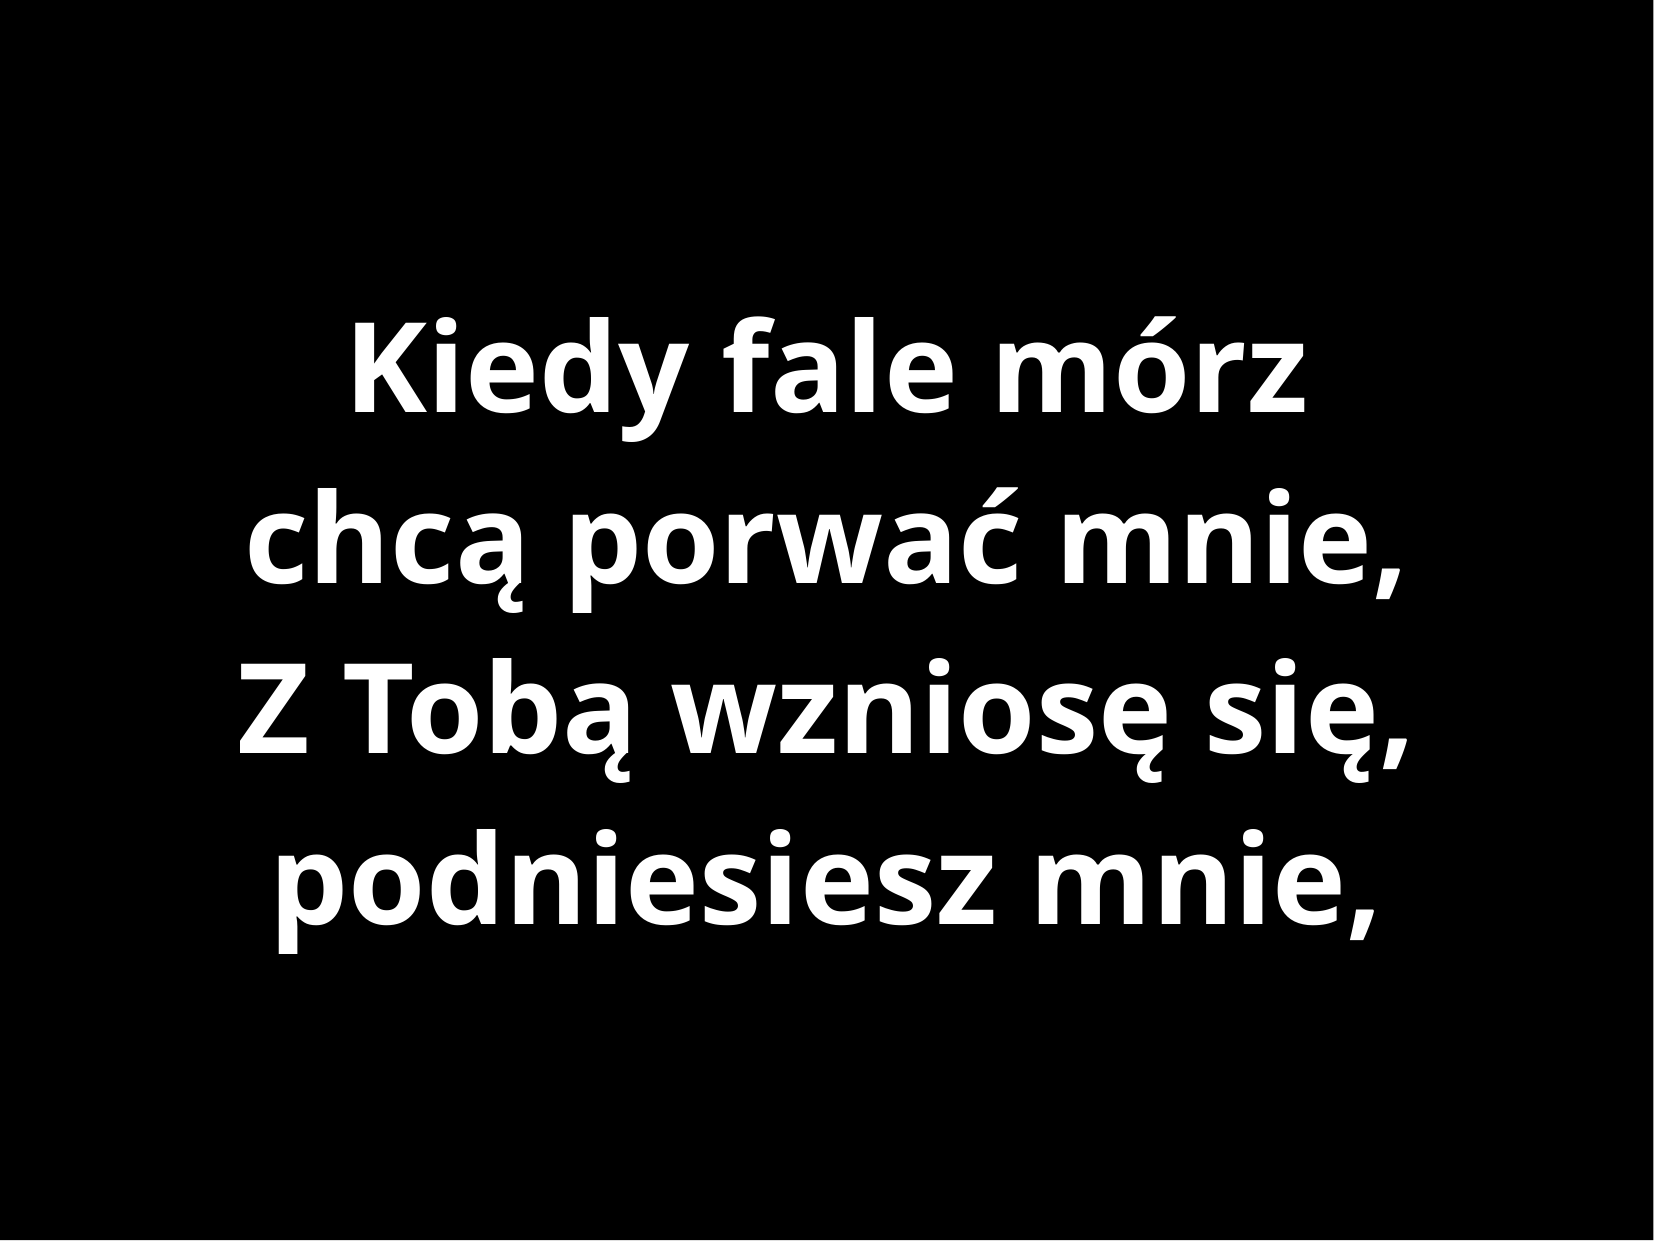

# Kiedy fale mórz chcą porwać mnie, Z Tobą wzniosę się, podniesiesz mnie,